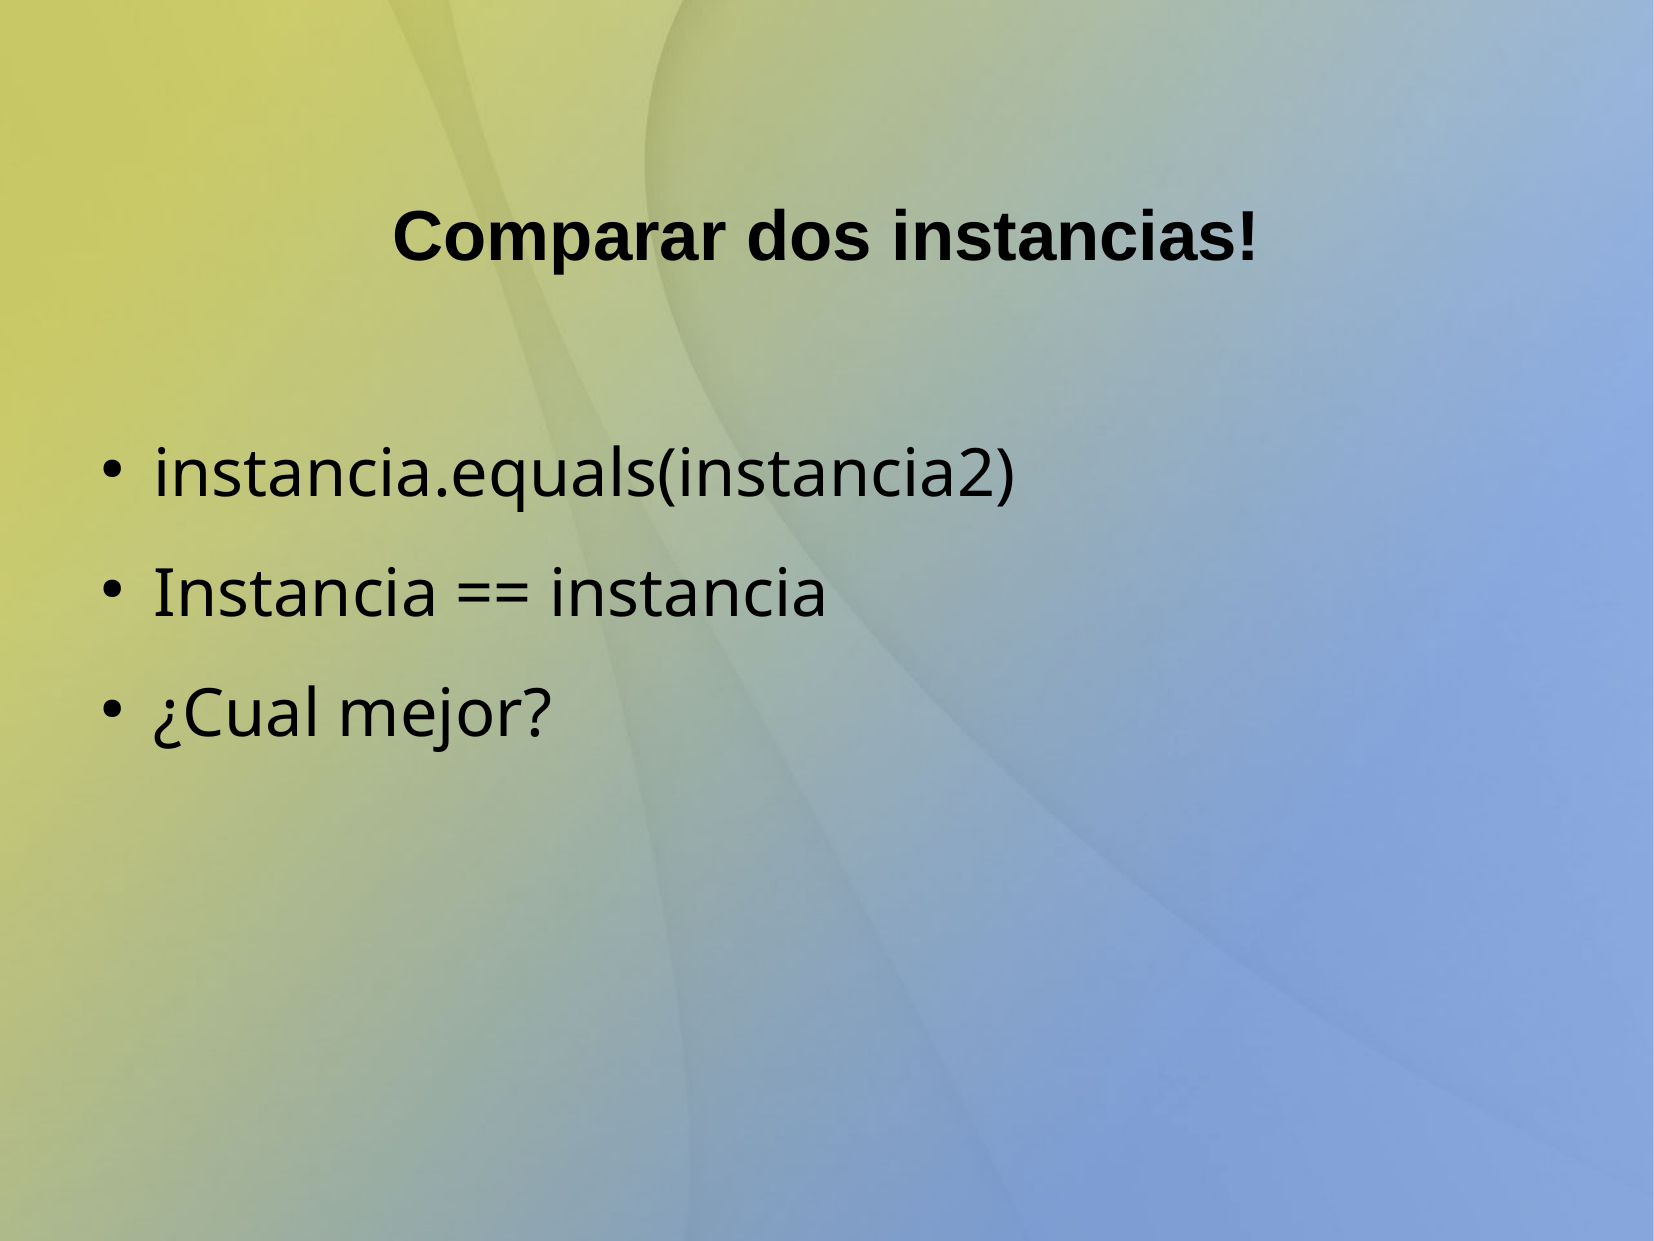

Comparar dos instancias!
# instancia.equals(instancia2)
Instancia == instancia
¿Cual mejor?